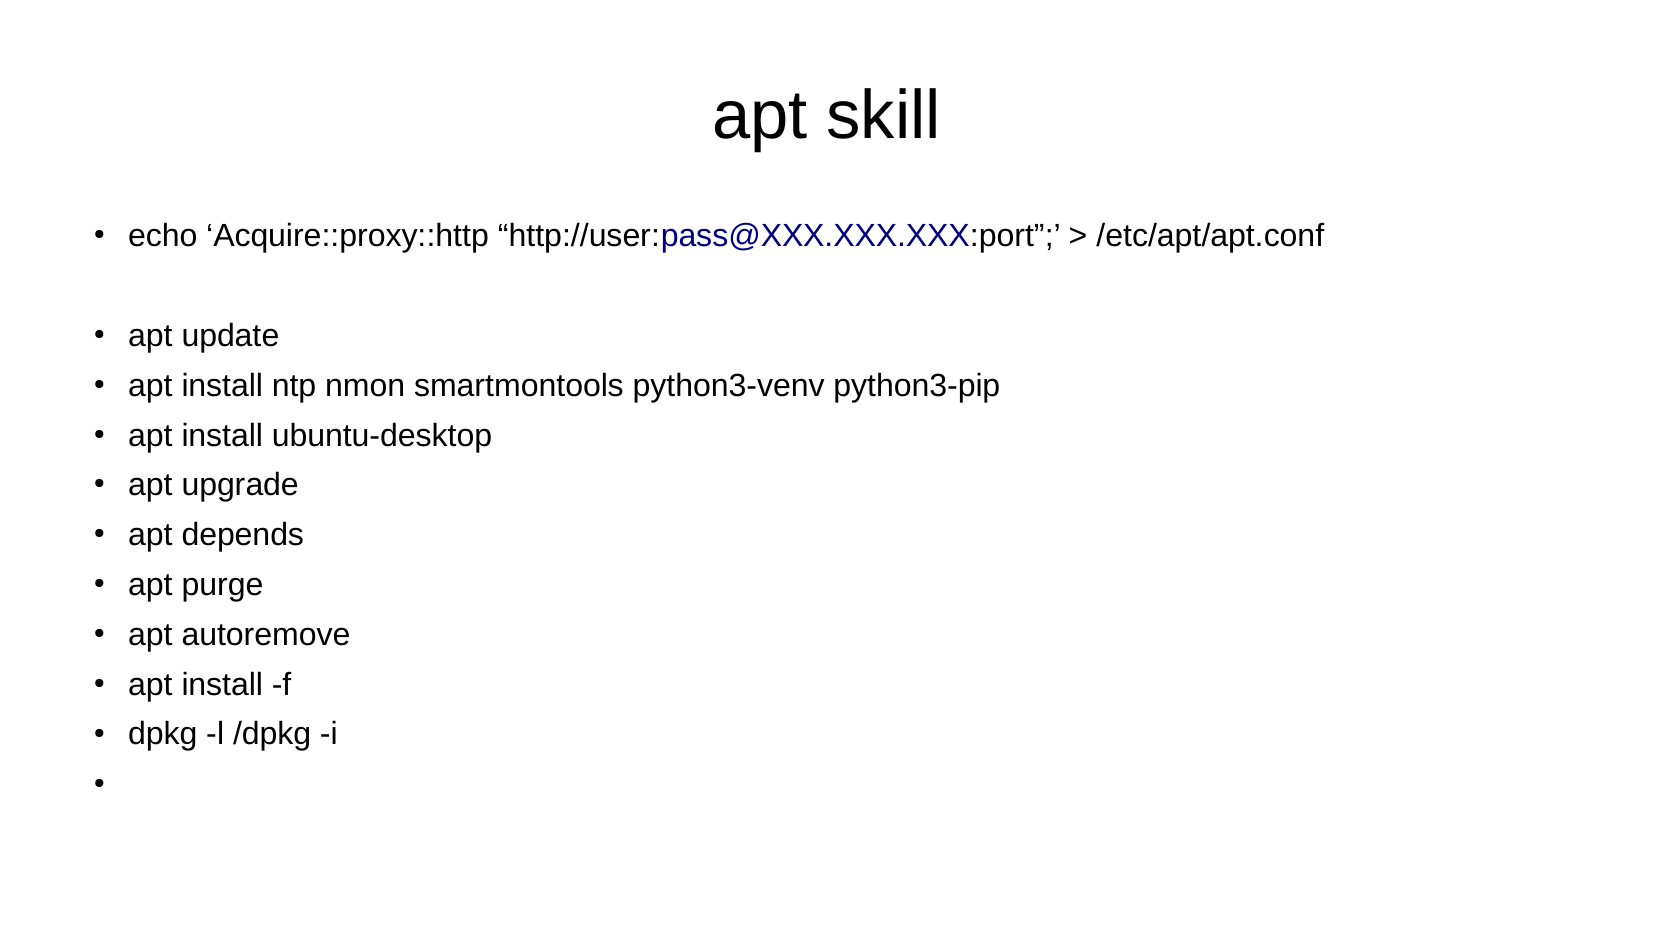

# apt skill
echo ‘Acquire::proxy::http “http://user:pass@XXX.XXX.XXX:port”;’ > /etc/apt/apt.conf
apt update
apt install ntp nmon smartmontools python3-venv python3-pip
apt install ubuntu-desktop
apt upgrade
apt depends
apt purge
apt autoremove
apt install -f
dpkg -l /dpkg -i